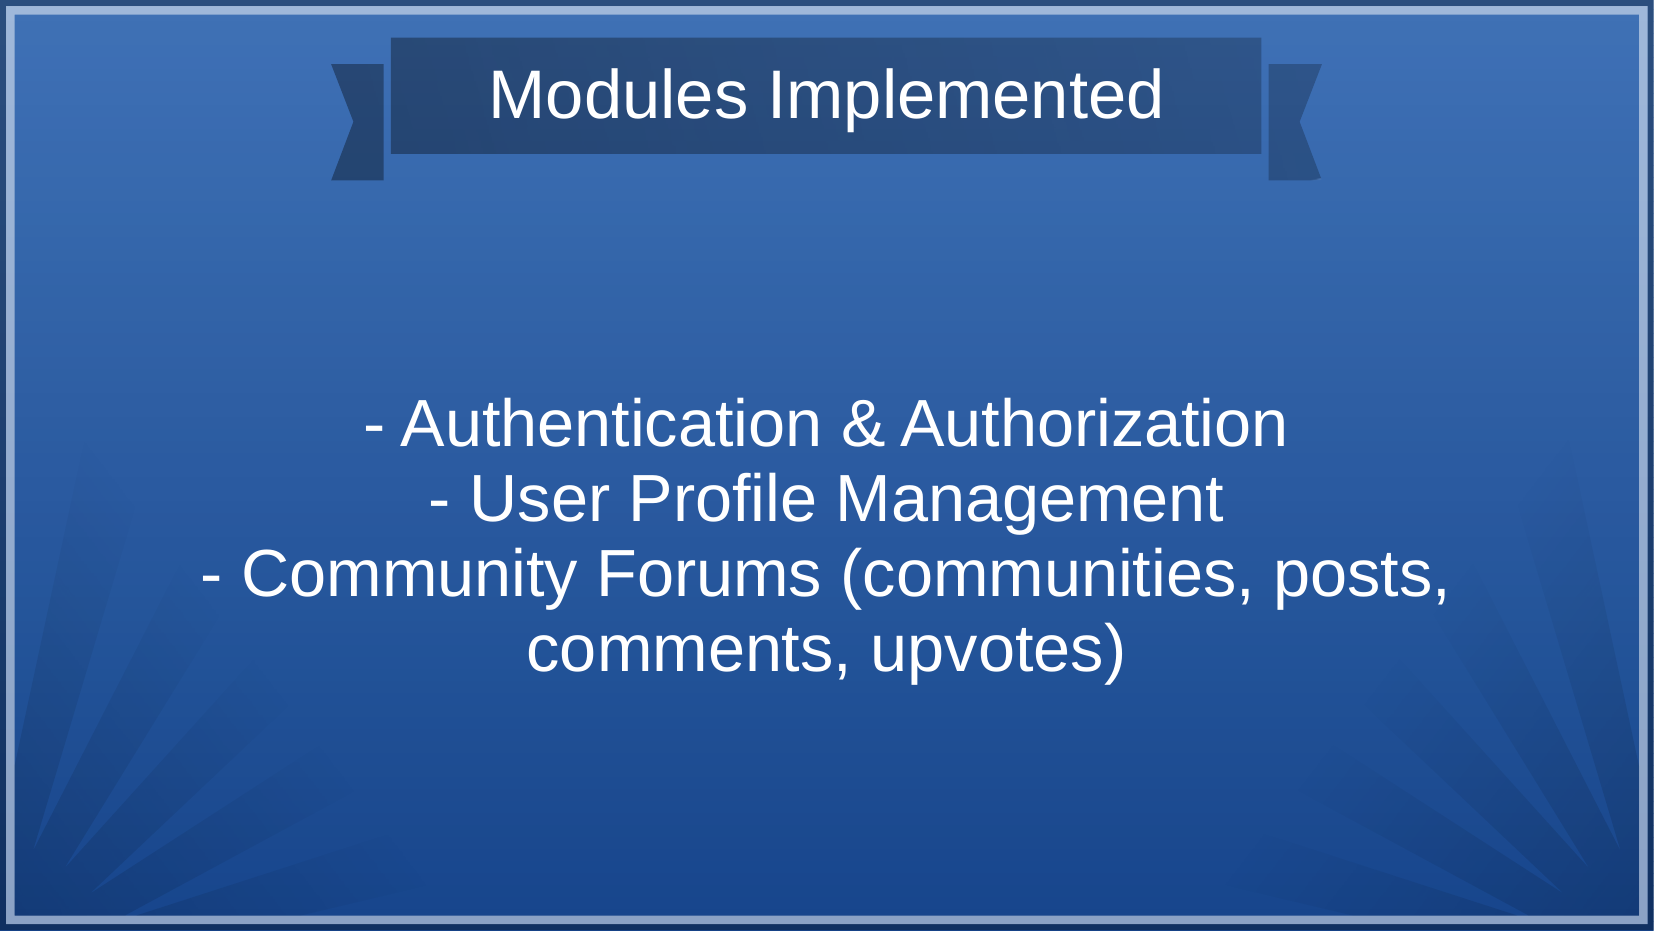

# Modules Implemented
- Authentication & Authorization
- User Profile Management
- Community Forums (communities, posts, comments, upvotes)